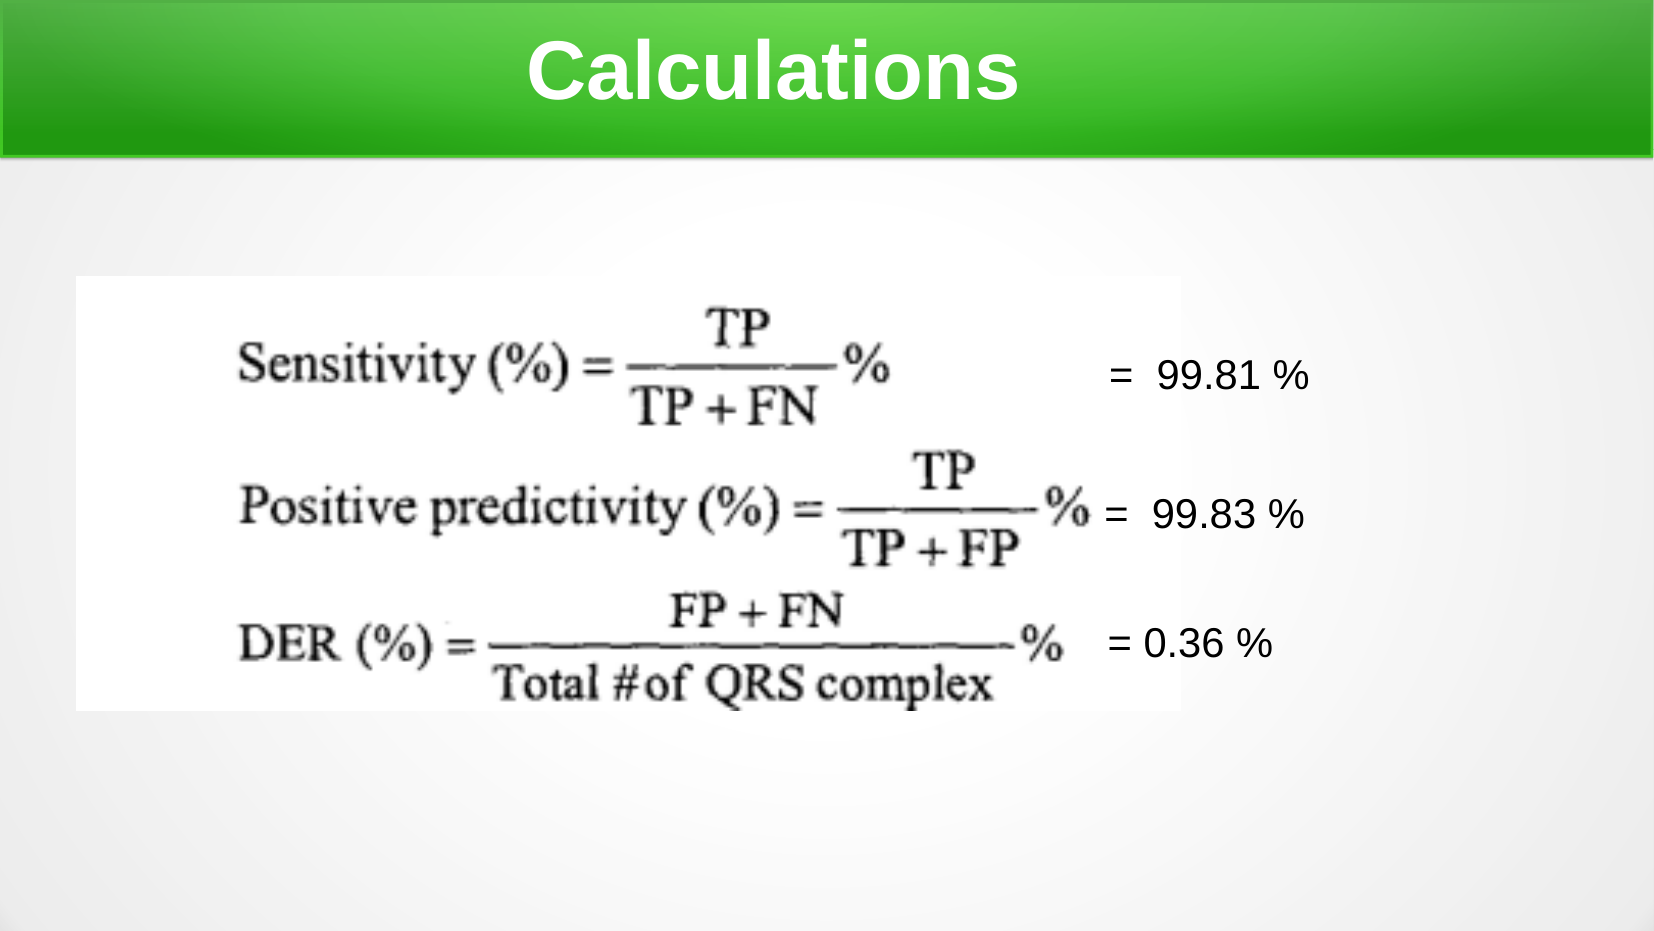

# Calculations
= 99.81 %
= 99.83 %
= 0.36 %